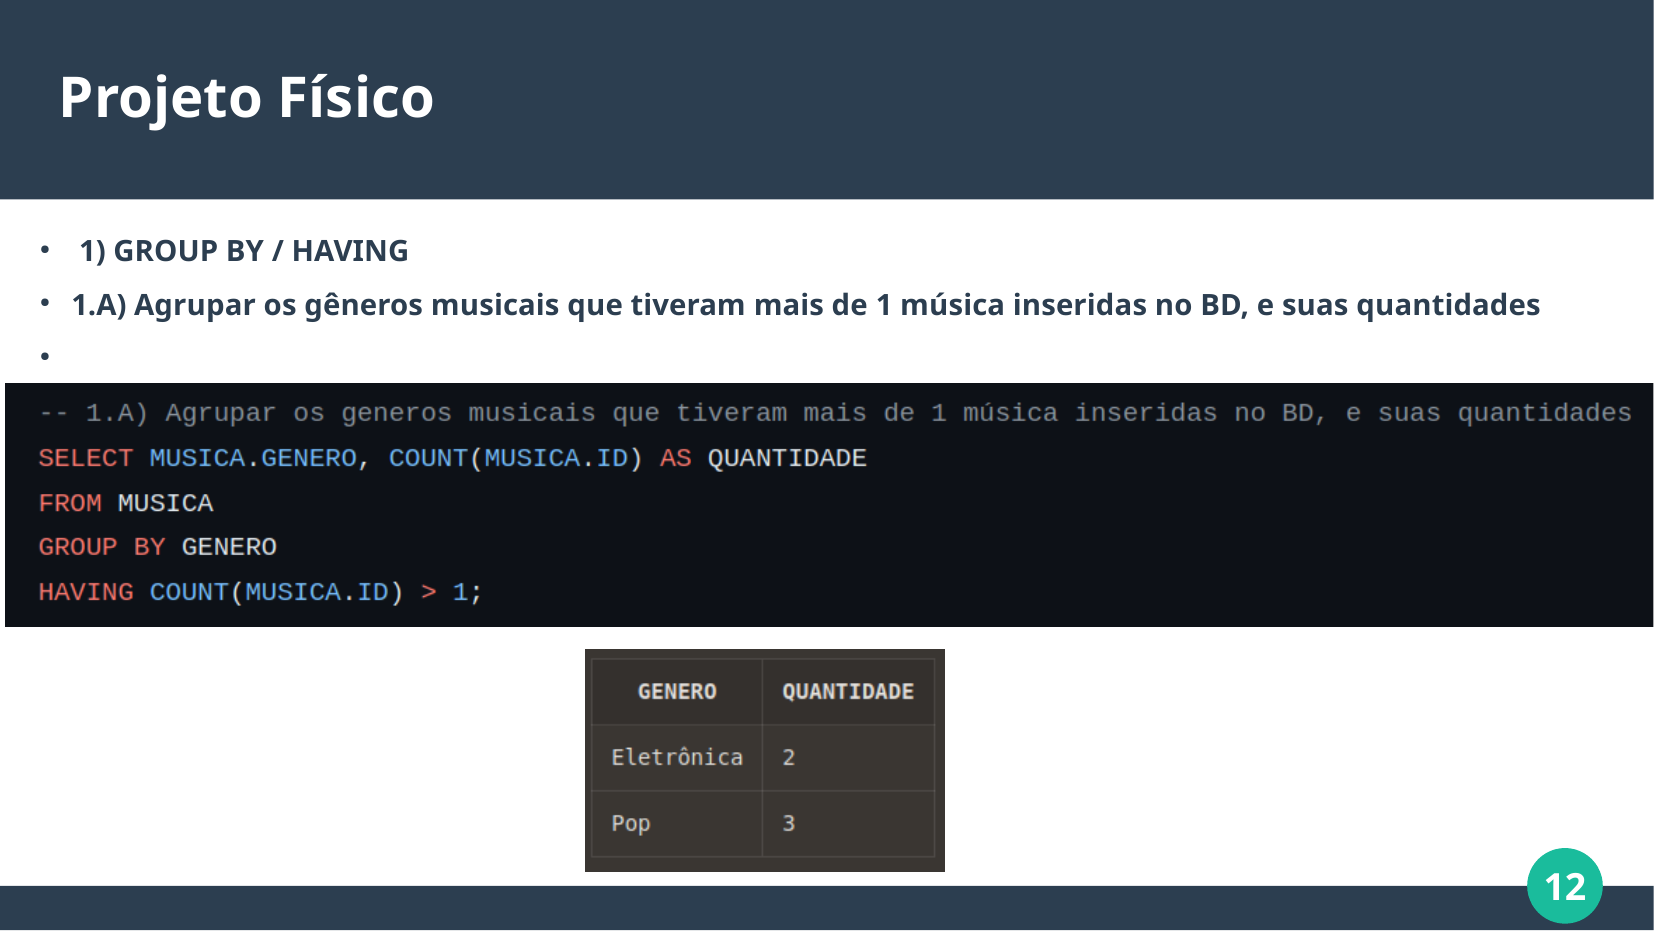

# Projeto Físico
 1) GROUP BY / HAVING
1.A) Agrupar os gêneros musicais que tiveram mais de 1 música inseridas no BD, e suas quantidades